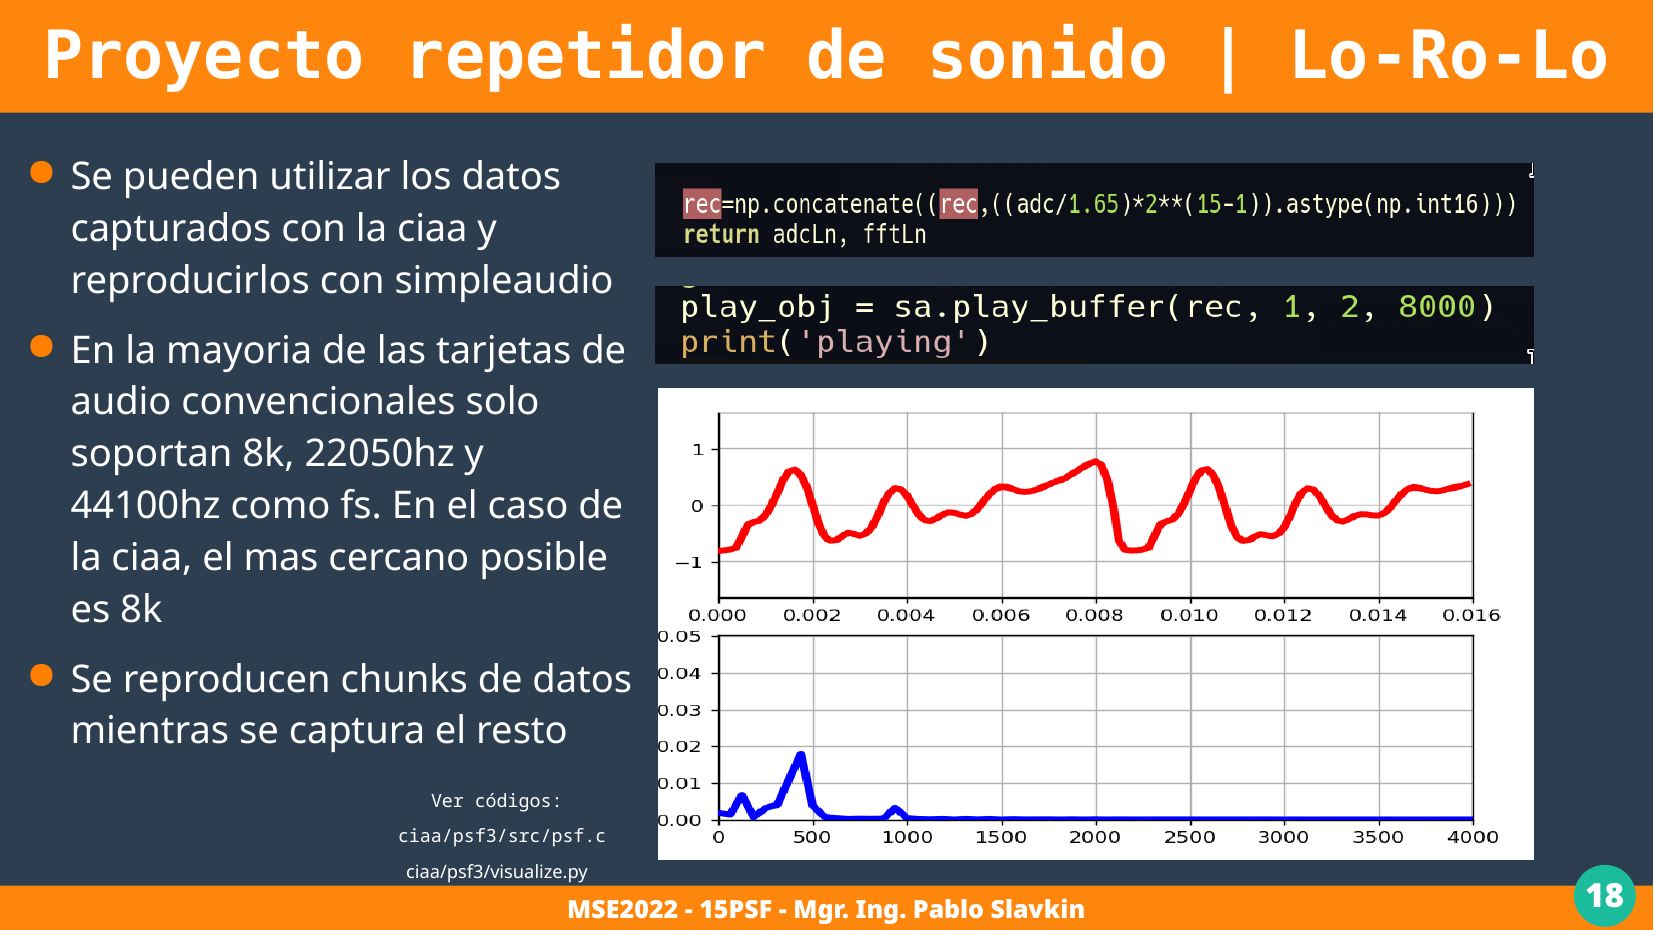

# Proyecto repetidor de sonido | Lo-Ro-Lo
Se pueden utilizar los datos capturados con la ciaa y reproducirlos con simpleaudio
En la mayoria de las tarjetas de audio convencionales solo soportan 8k, 22050hz y 44100hz como fs. En el caso de la ciaa, el mas cercano posible es 8k
Se reproducen chunks de datos mientras se captura el resto
Ver códigos:
 ciaa/psf3/src/psf.c
ciaa/psf3/visualize.py
MSE2022 - 15PSF - Mgr. Ing. Pablo Slavkin